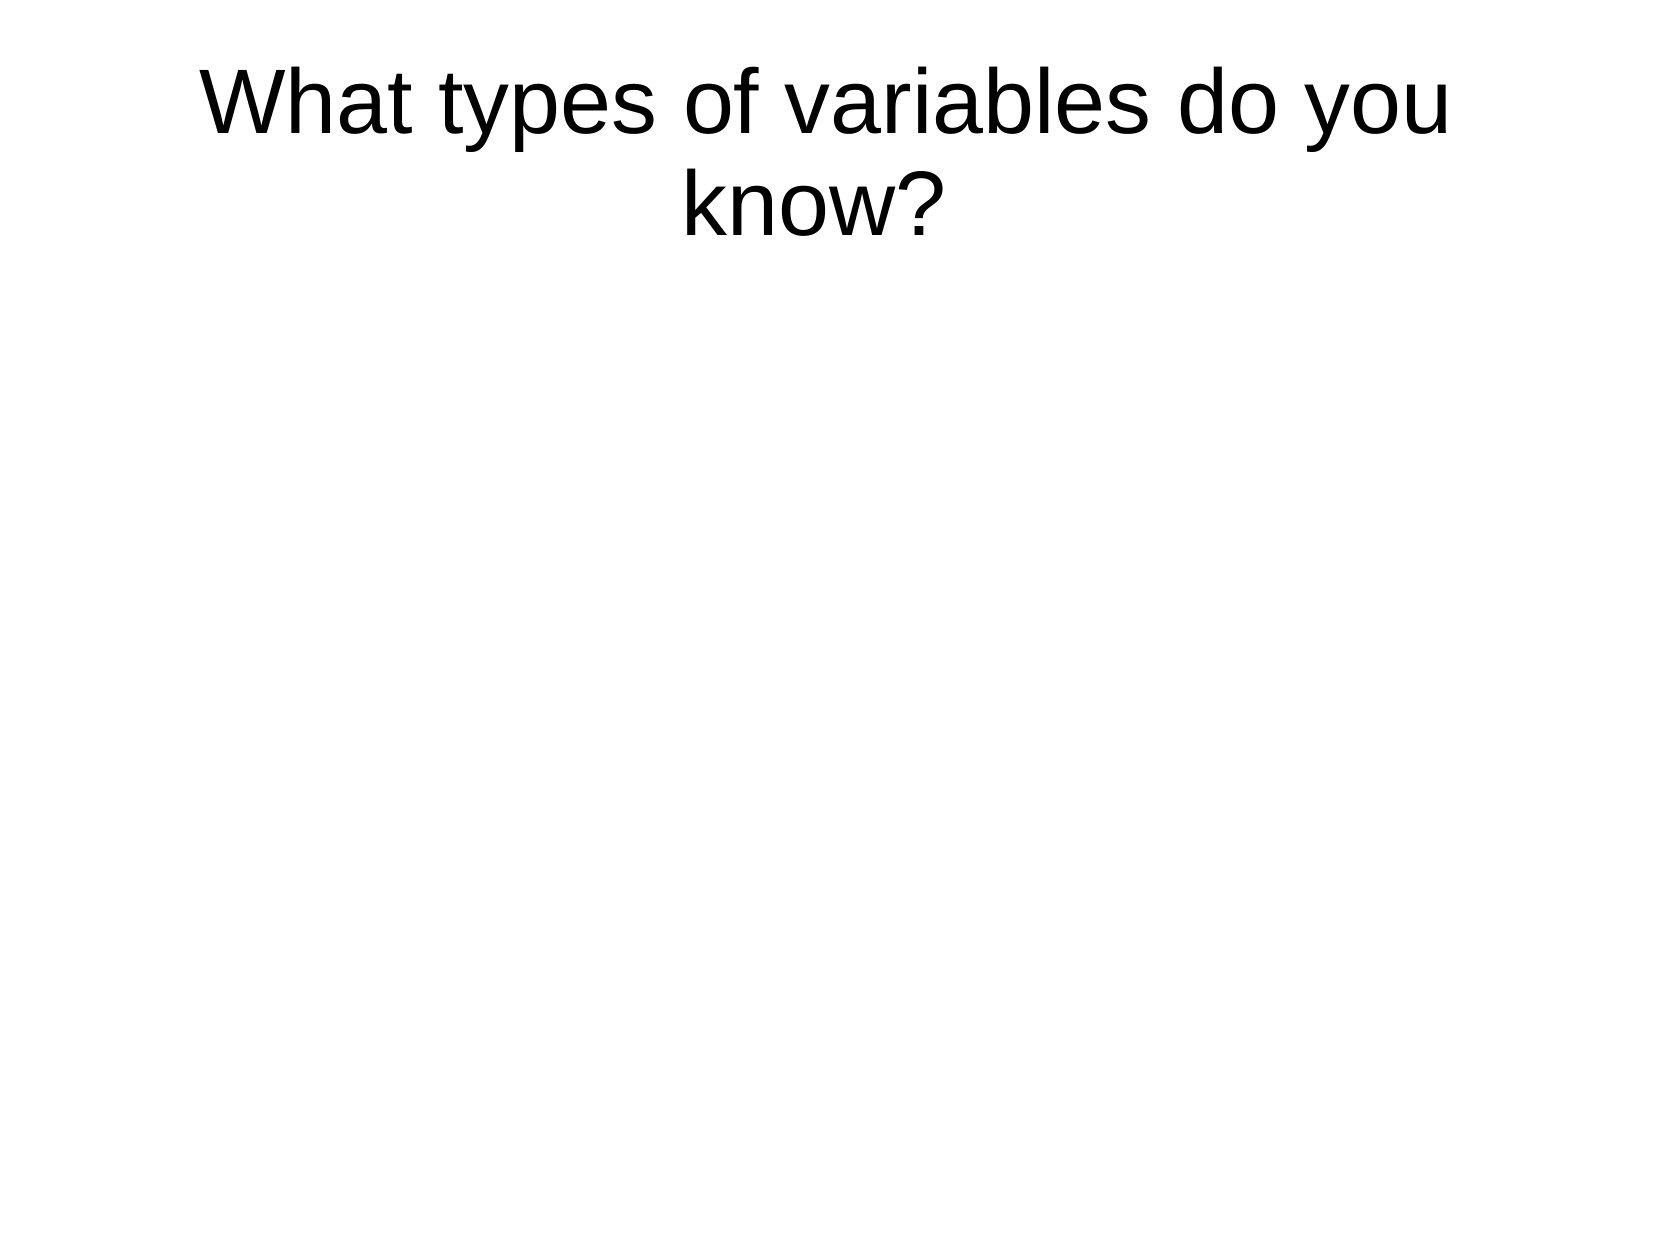

# What types of variables do you know?